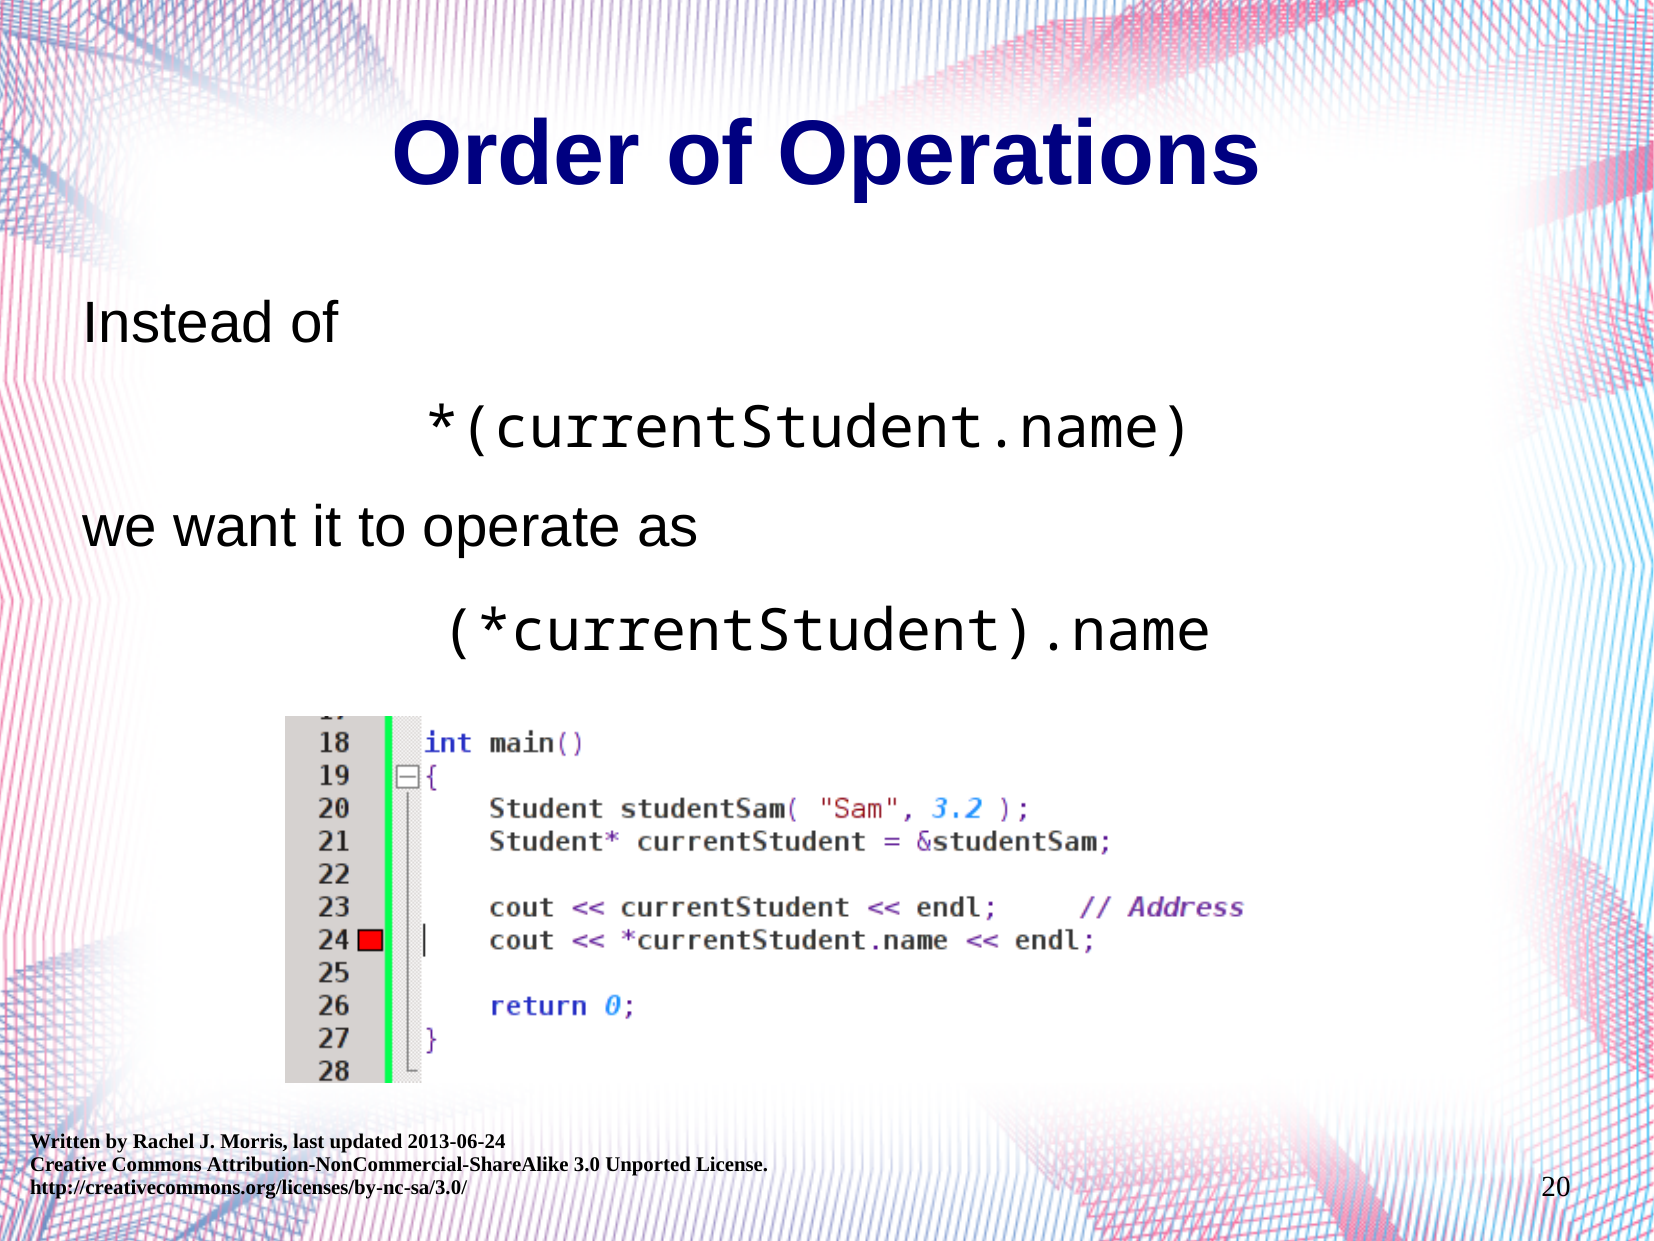

# Order of Operations
Instead of
*(currentStudent.name)
we want it to operate as
(*currentStudent).name
20